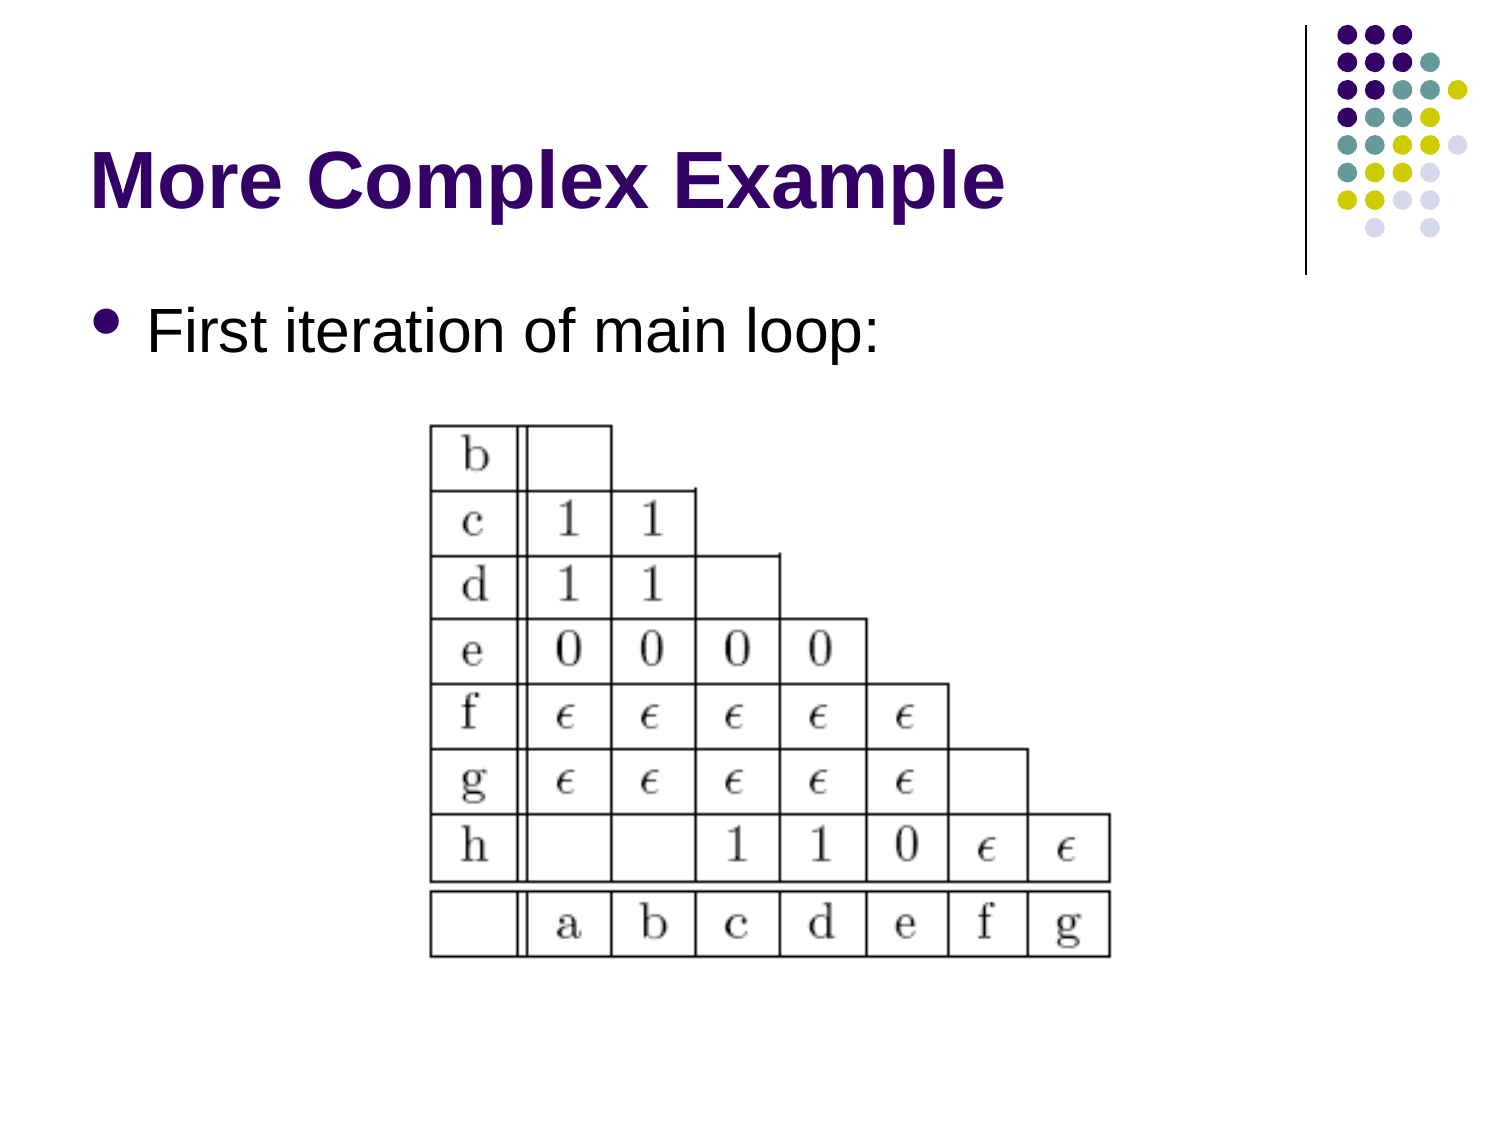

# More Complex Example
First iteration of main loop: